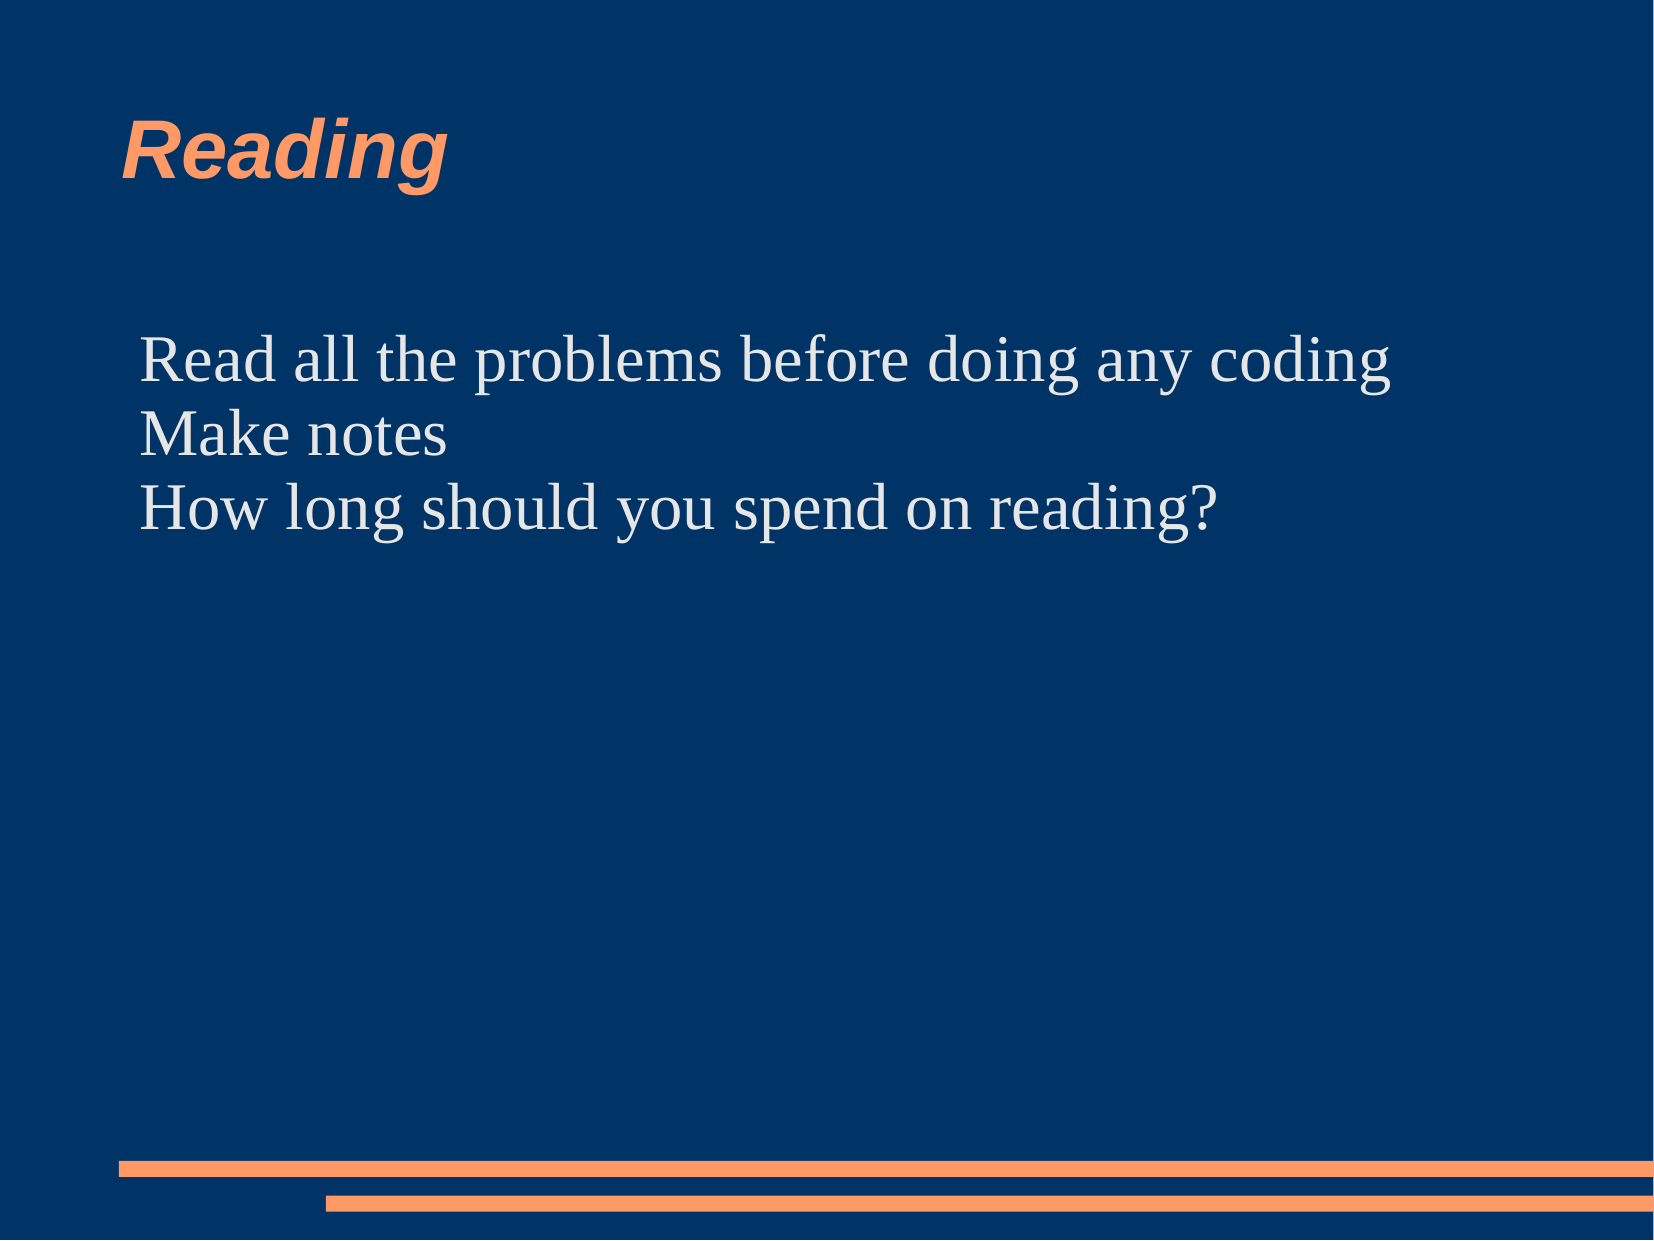

# Reading
Read all the problems before doing any coding
Make notes
How long should you spend on reading?